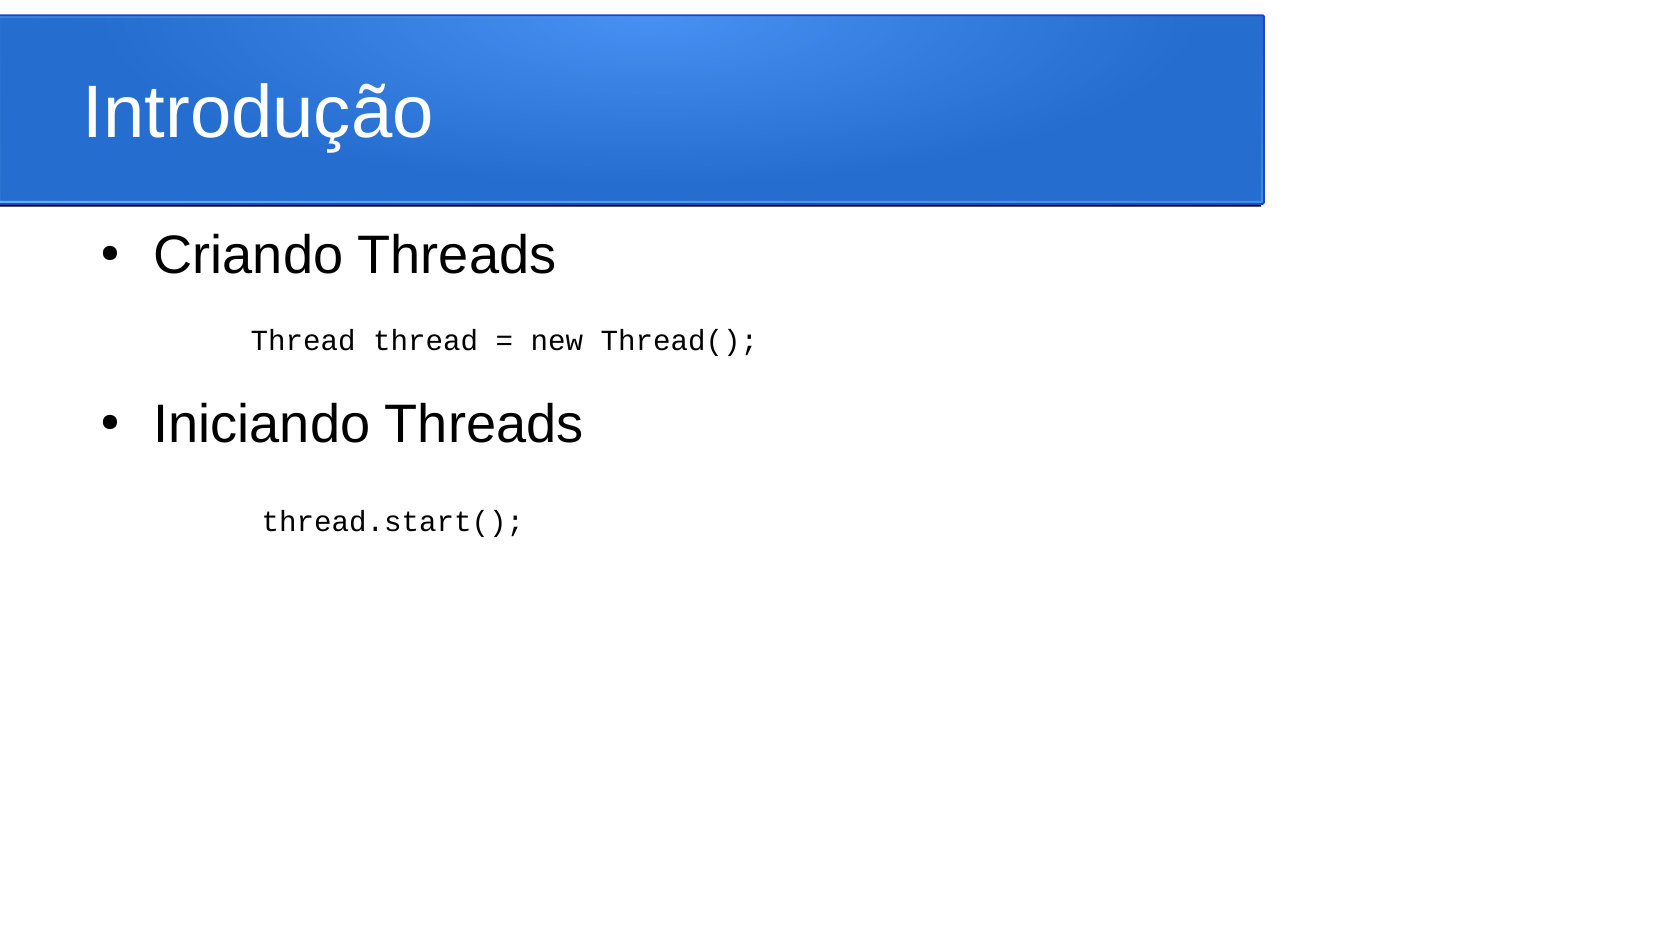

# Introdução
Criando Threads
Iniciando Threads
 Thread thread = new Thread();
 thread.start();